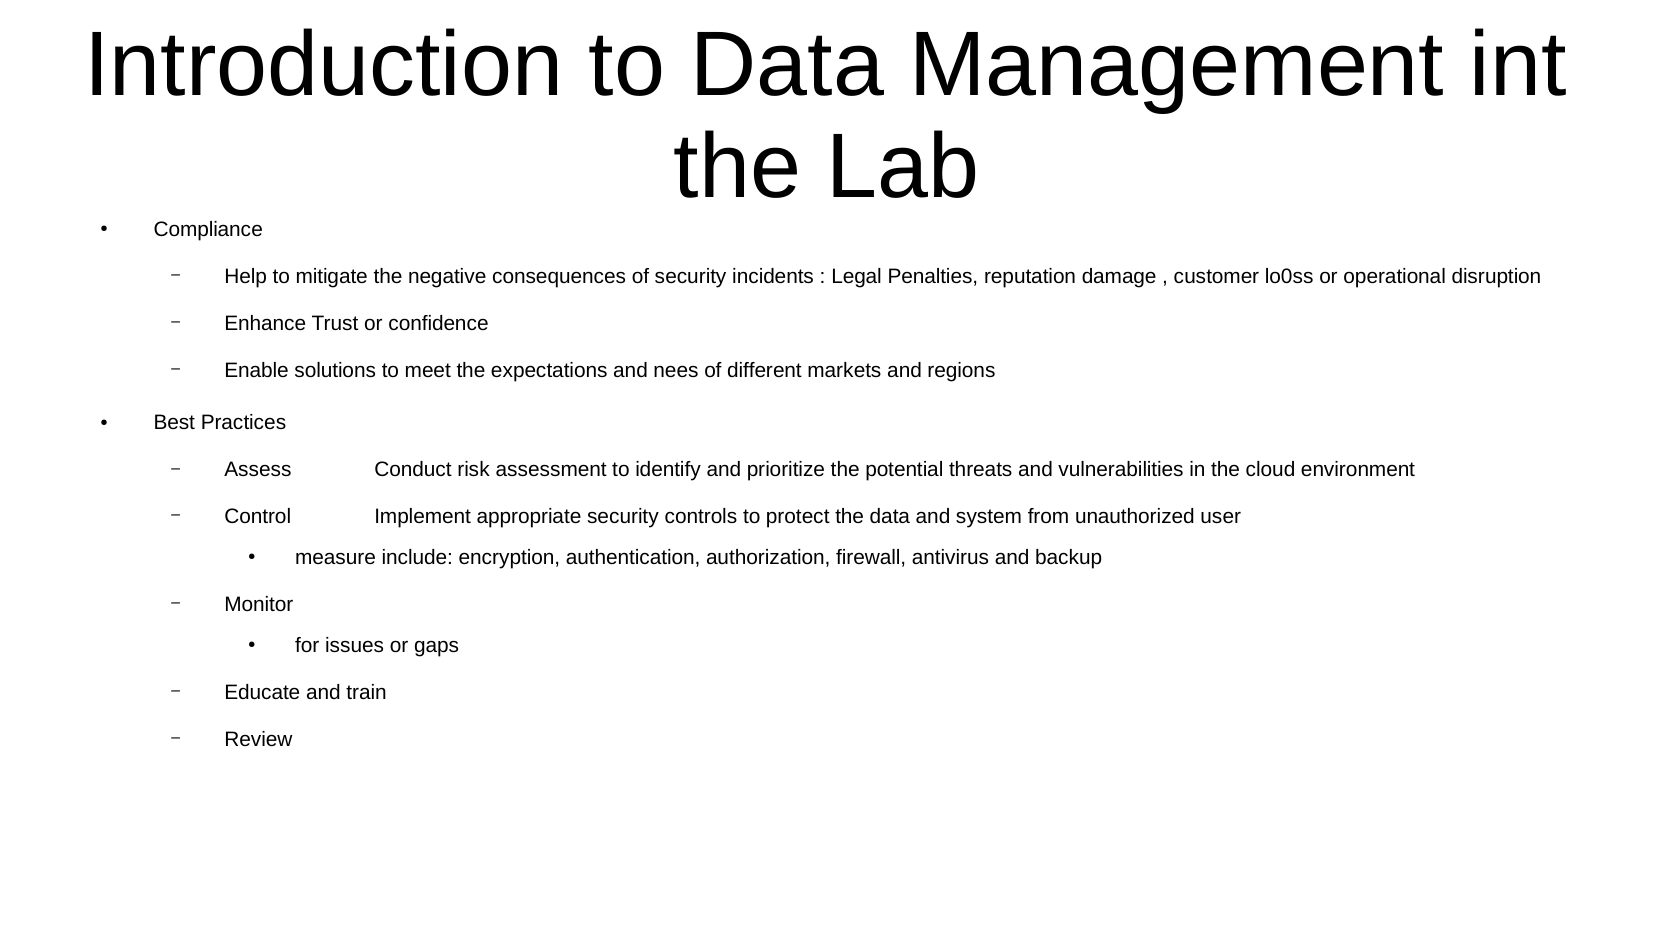

# Introduction to Data Management int the Lab
Compliance
Help to mitigate the negative consequences of security incidents : Legal Penalties, reputation damage , customer lo0ss or operational disruption
Enhance Trust or confidence
Enable solutions to meet the expectations and nees of different markets and regions
Best Practices
Assess		Conduct risk assessment to identify and prioritize the potential threats and vulnerabilities in the cloud environment
Control 		Implement appropriate security controls to protect the data and system from unauthorized user
measure include: encryption, authentication, authorization, firewall, antivirus and backup
Monitor
for issues or gaps
Educate and train
Review